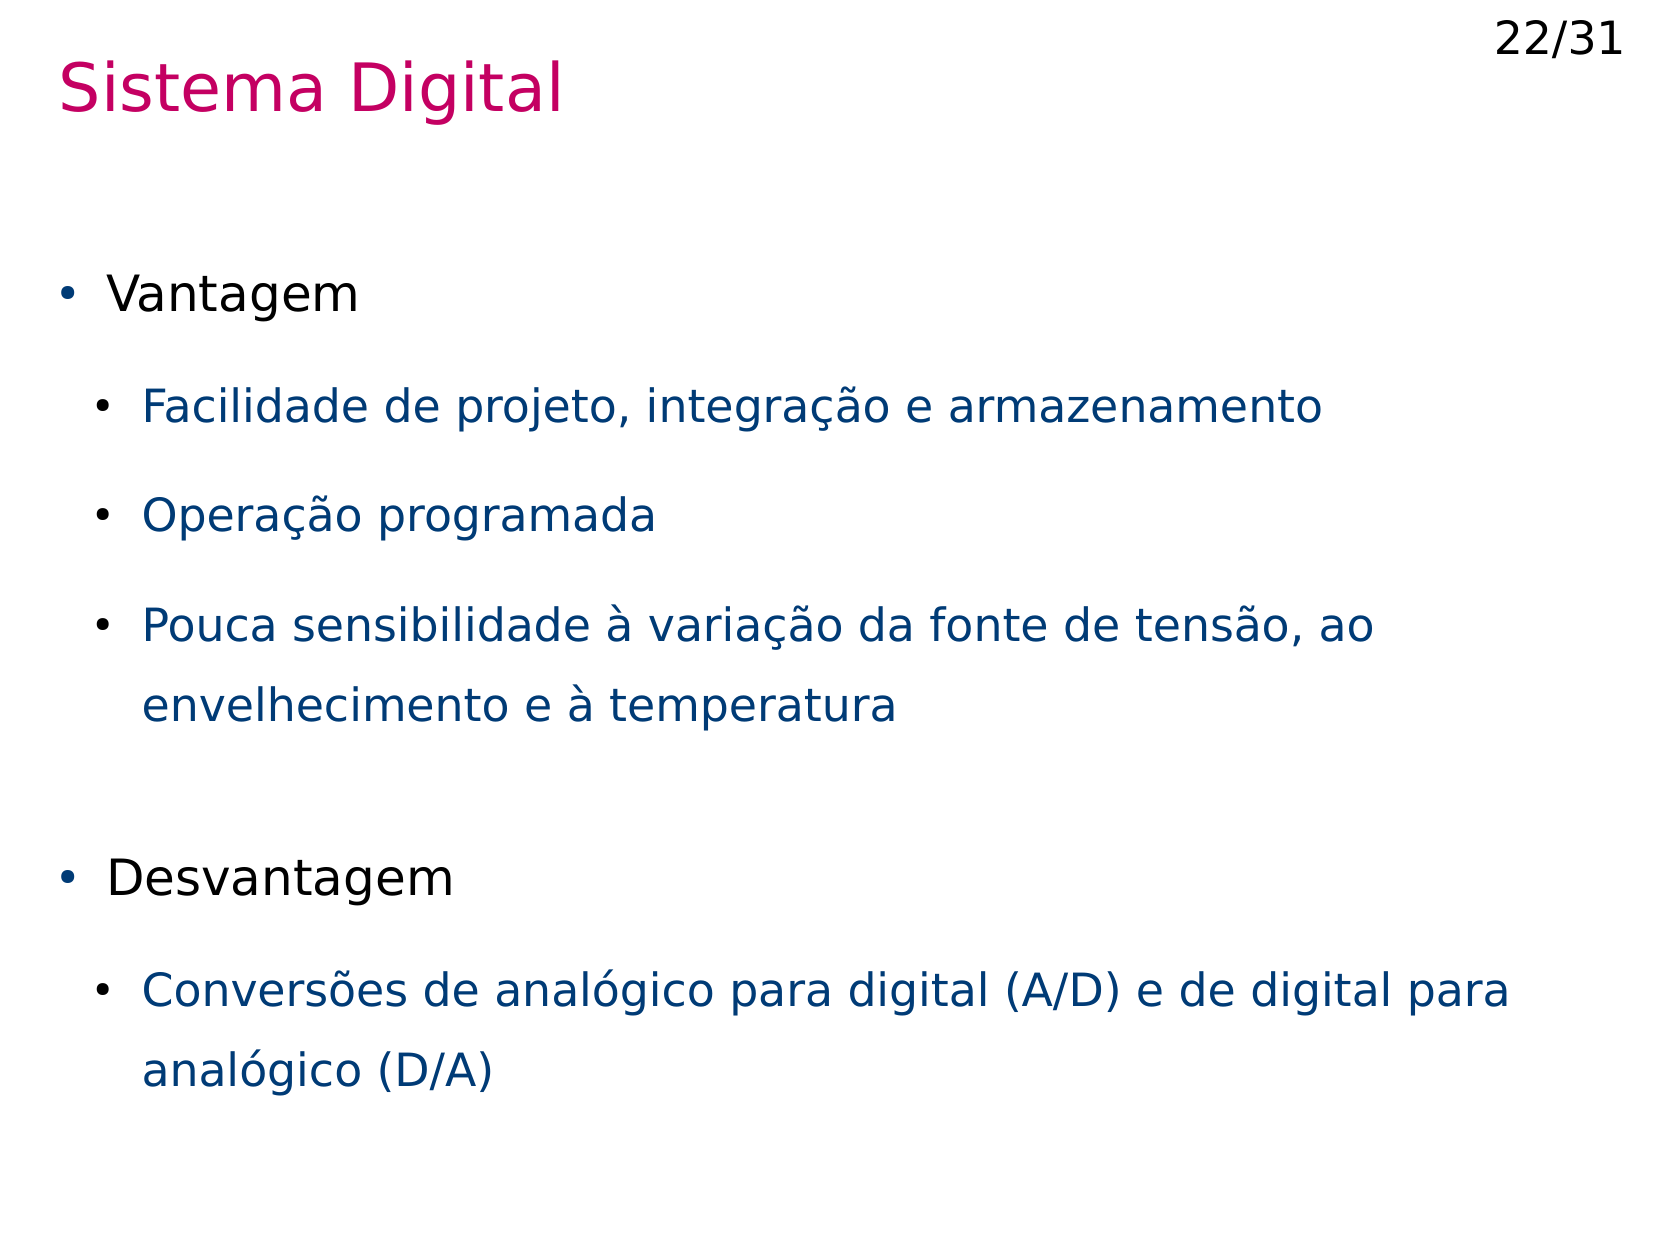

22
# Sistema Digital
Vantagem
Facilidade de projeto, integração e armazenamento
Operação programada
Pouca sensibilidade à variação da fonte de tensão, ao envelhecimento e à temperatura
Desvantagem
Conversões de analógico para digital (A/D) e de digital para analógico (D/A)